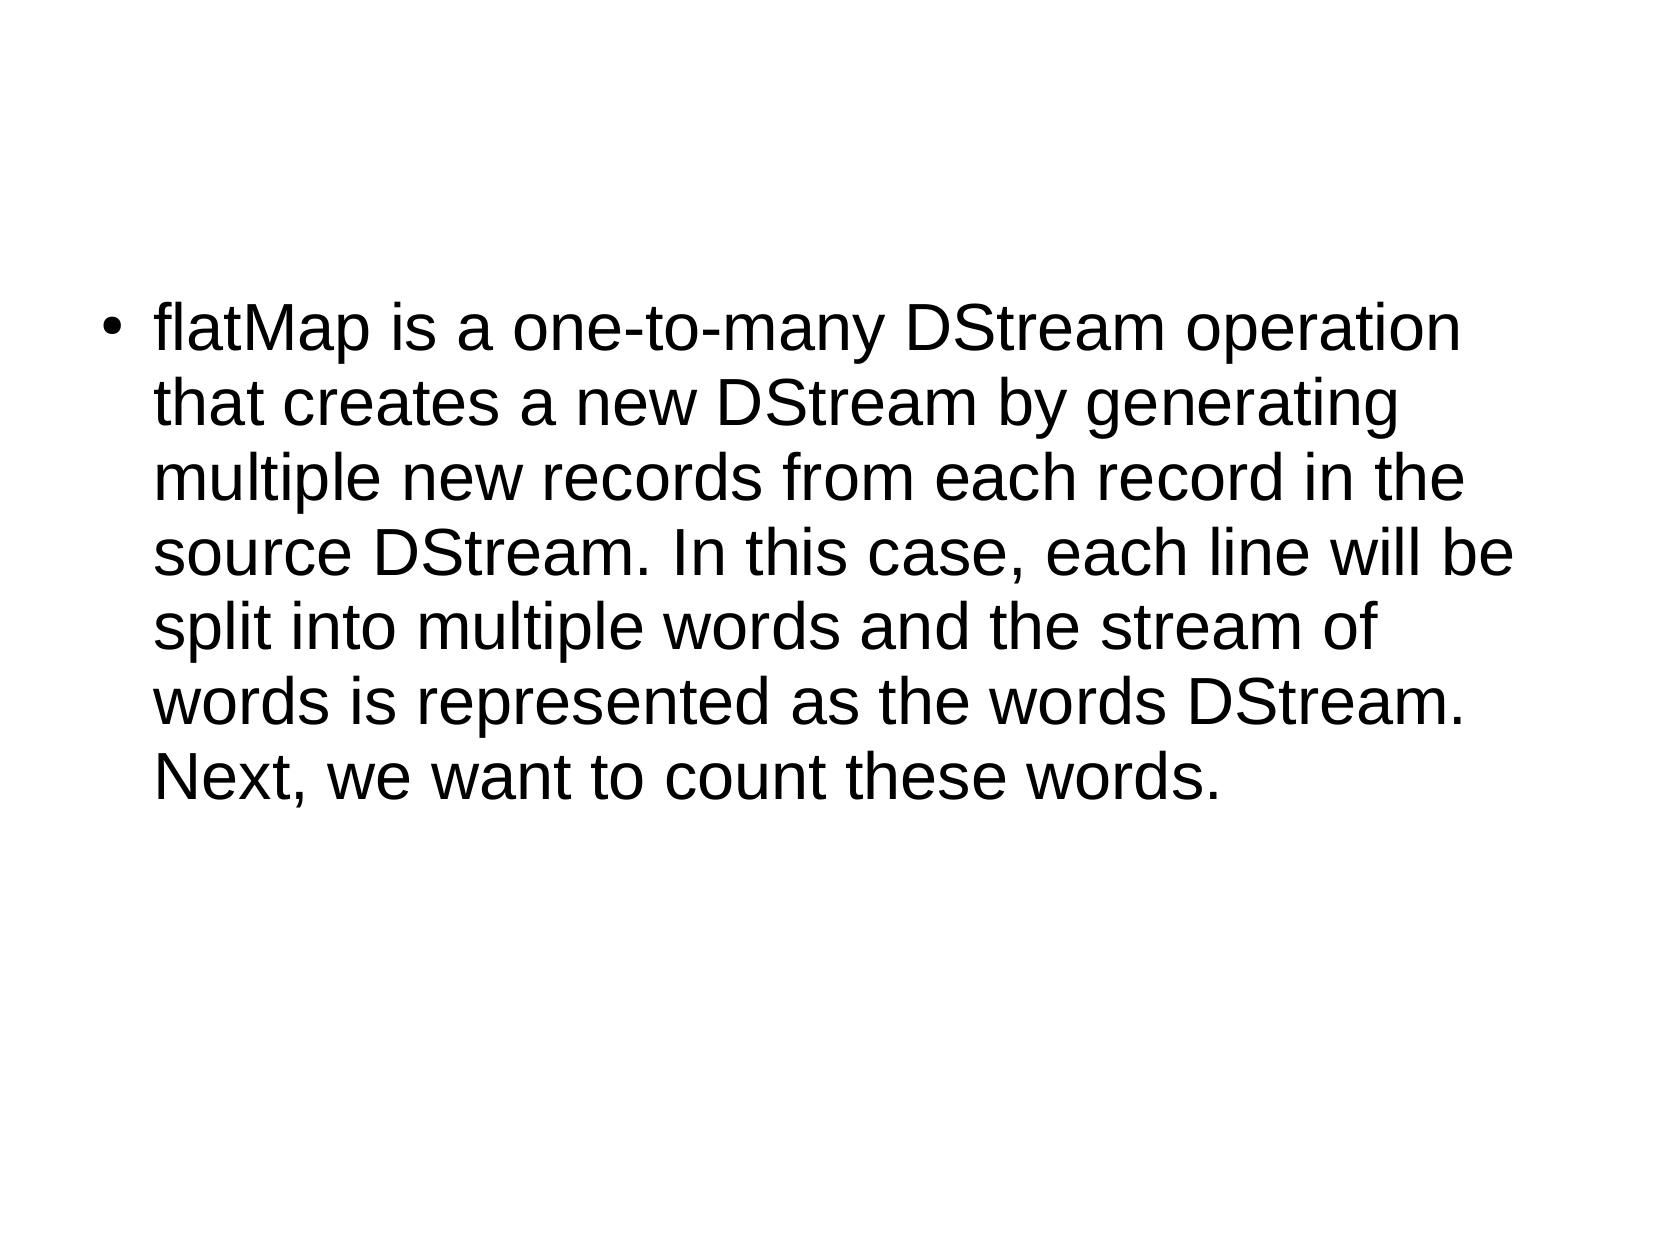

#
flatMap is a one-to-many DStream operation that creates a new DStream by generating multiple new records from each record in the source DStream. In this case, each line will be split into multiple words and the stream of words is represented as the words DStream. Next, we want to count these words.